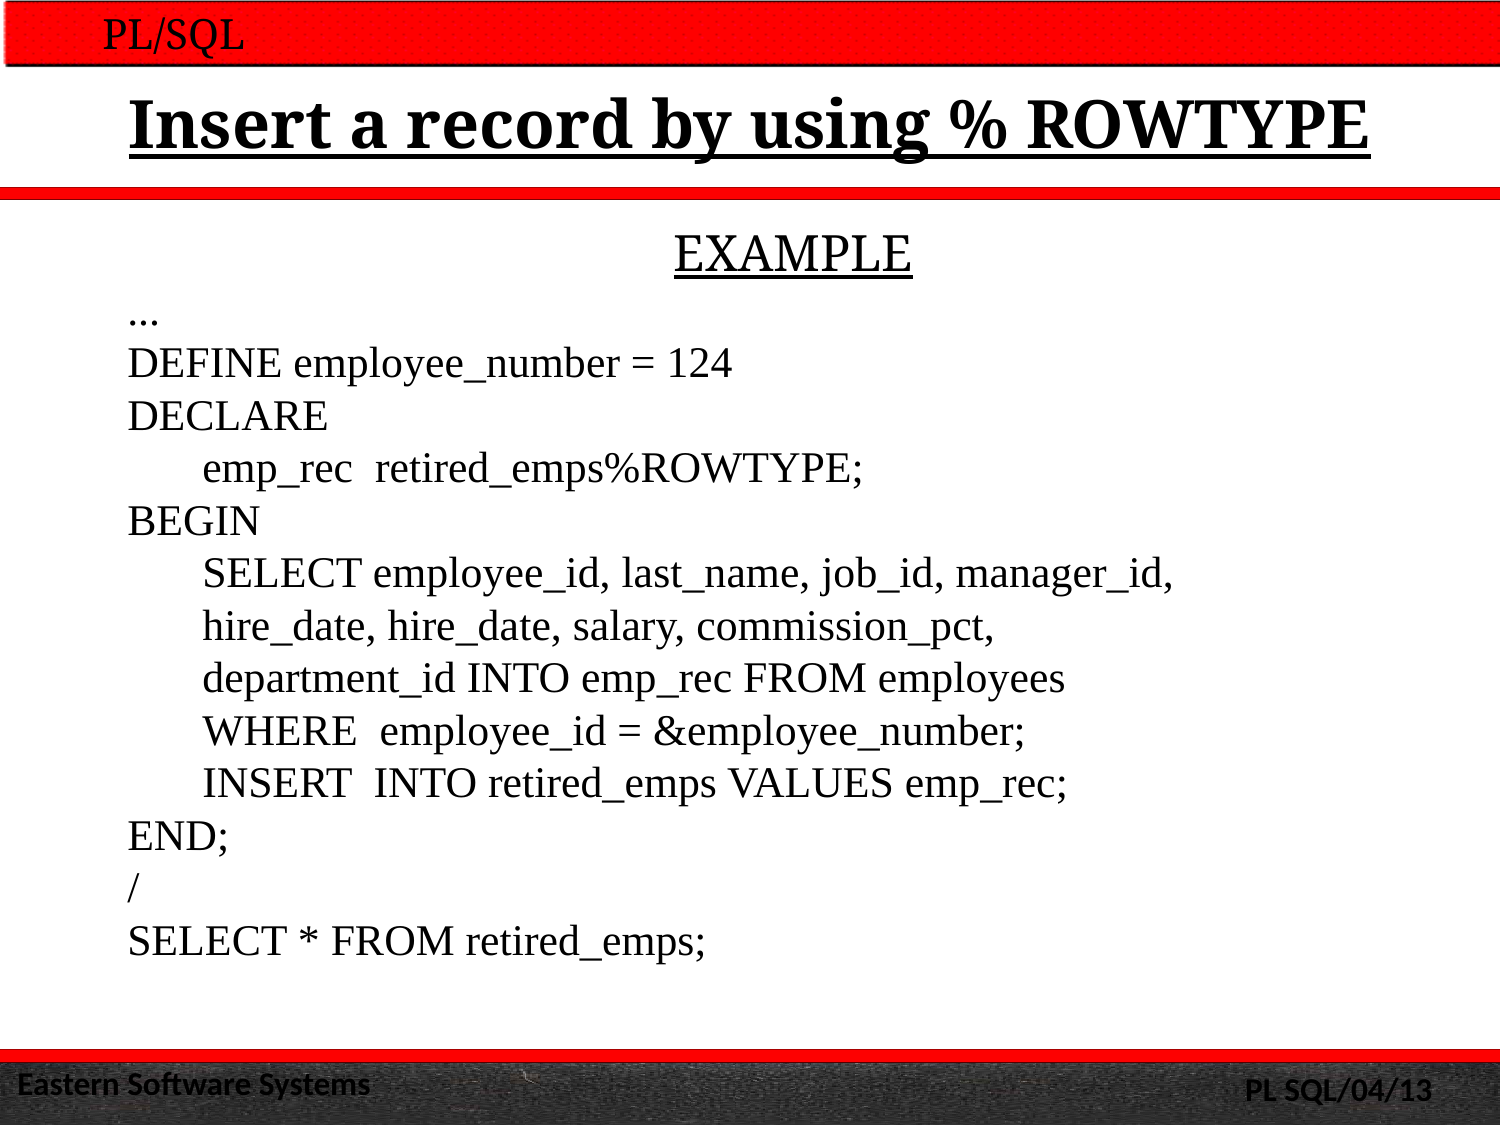

PL/SQL
Insert a record by using % ROWTYPE
EXAMPLE
...
DEFINE employee_number = 124
DECLARE
 	emp_rec retired_emps%ROWTYPE;
BEGIN
	SELECT employee_id, last_name, job_id, manager_id,
	hire_date, hire_date, salary, commission_pct,
	department_id INTO emp_rec FROM employees
	WHERE employee_id = &employee_number;
	INSERT INTO retired_emps VALUES emp_rec;
END;
/
SELECT * FROM retired_emps;
Eastern Software Systems
				 PL SQL/04/13